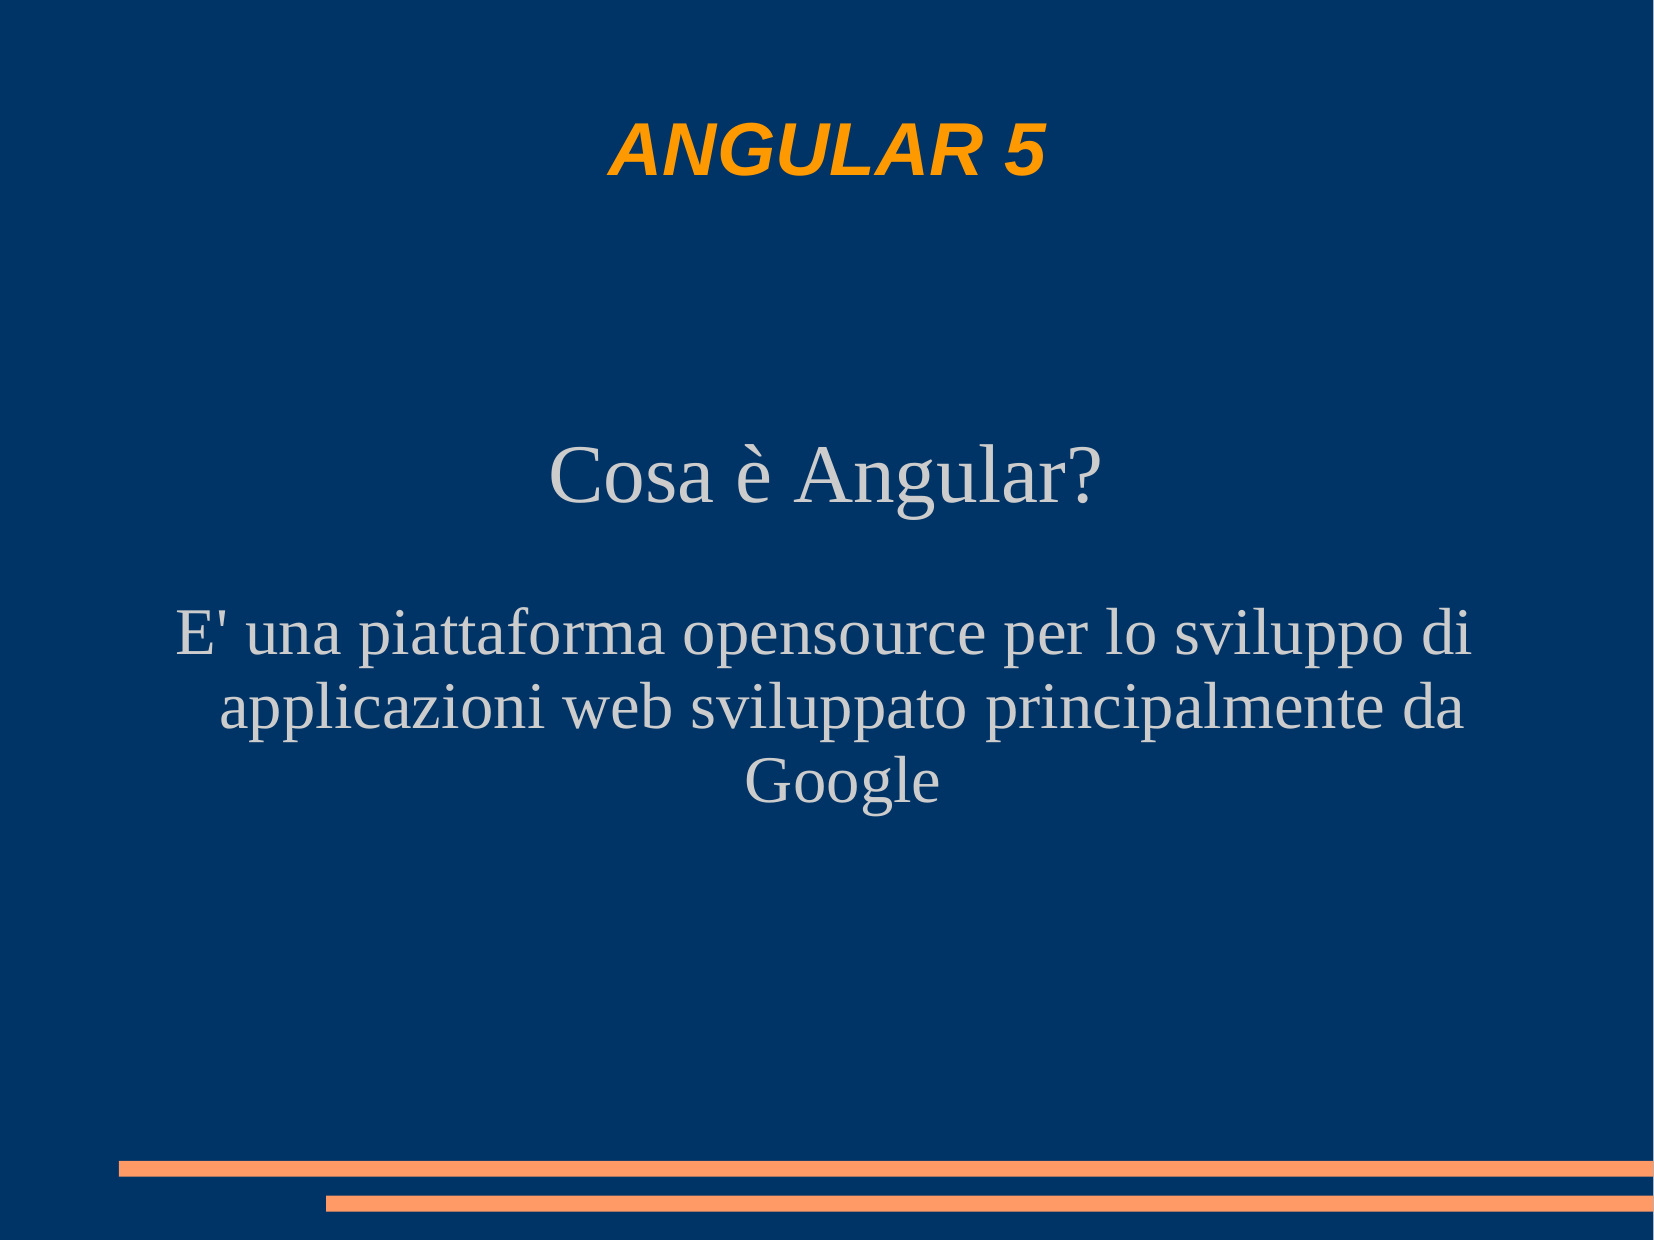

# ANGULAR 5
Cosa è Angular?
E' una piattaforma opensource per lo sviluppo di applicazioni web sviluppato principalmente da Google